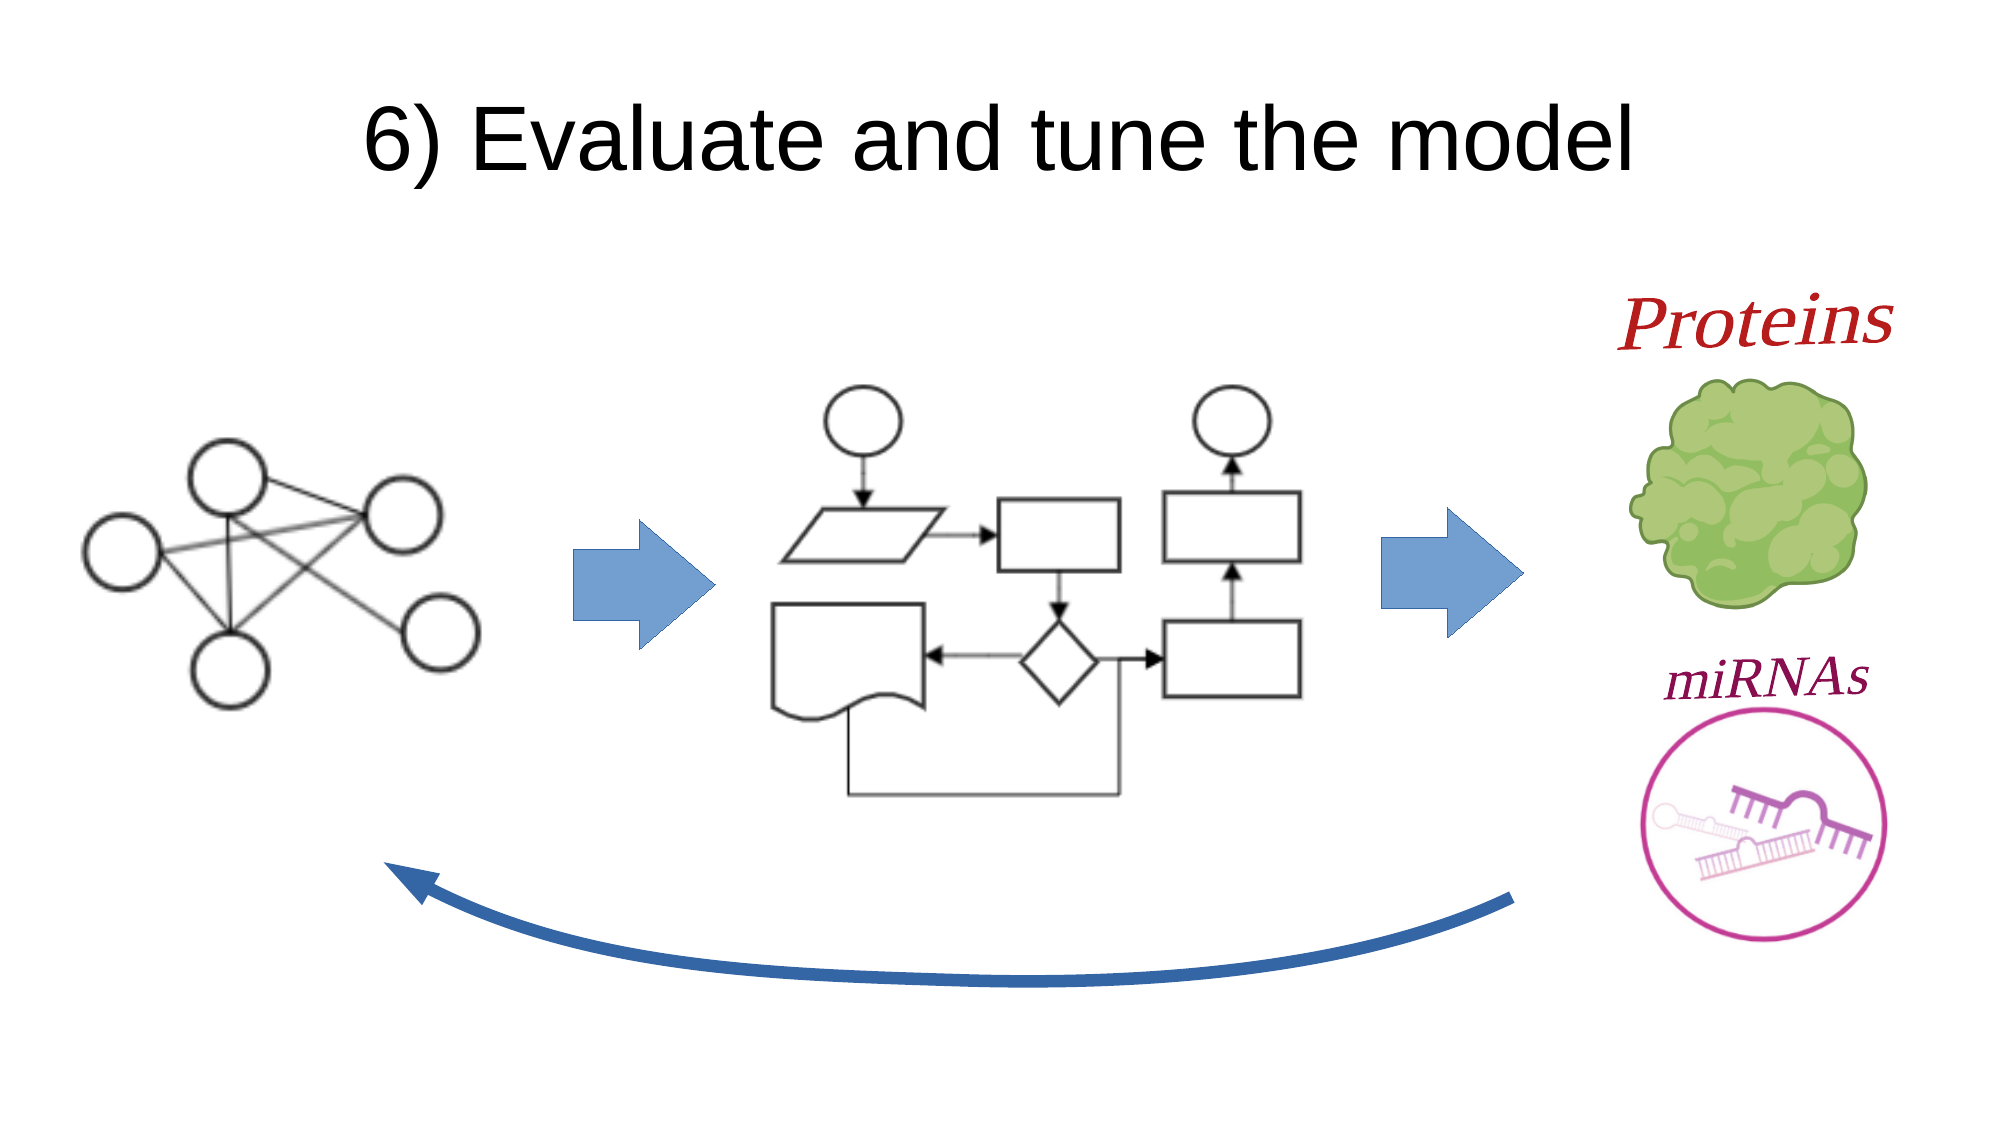

# Evaluate and tune the model
Proteins
miRNAs